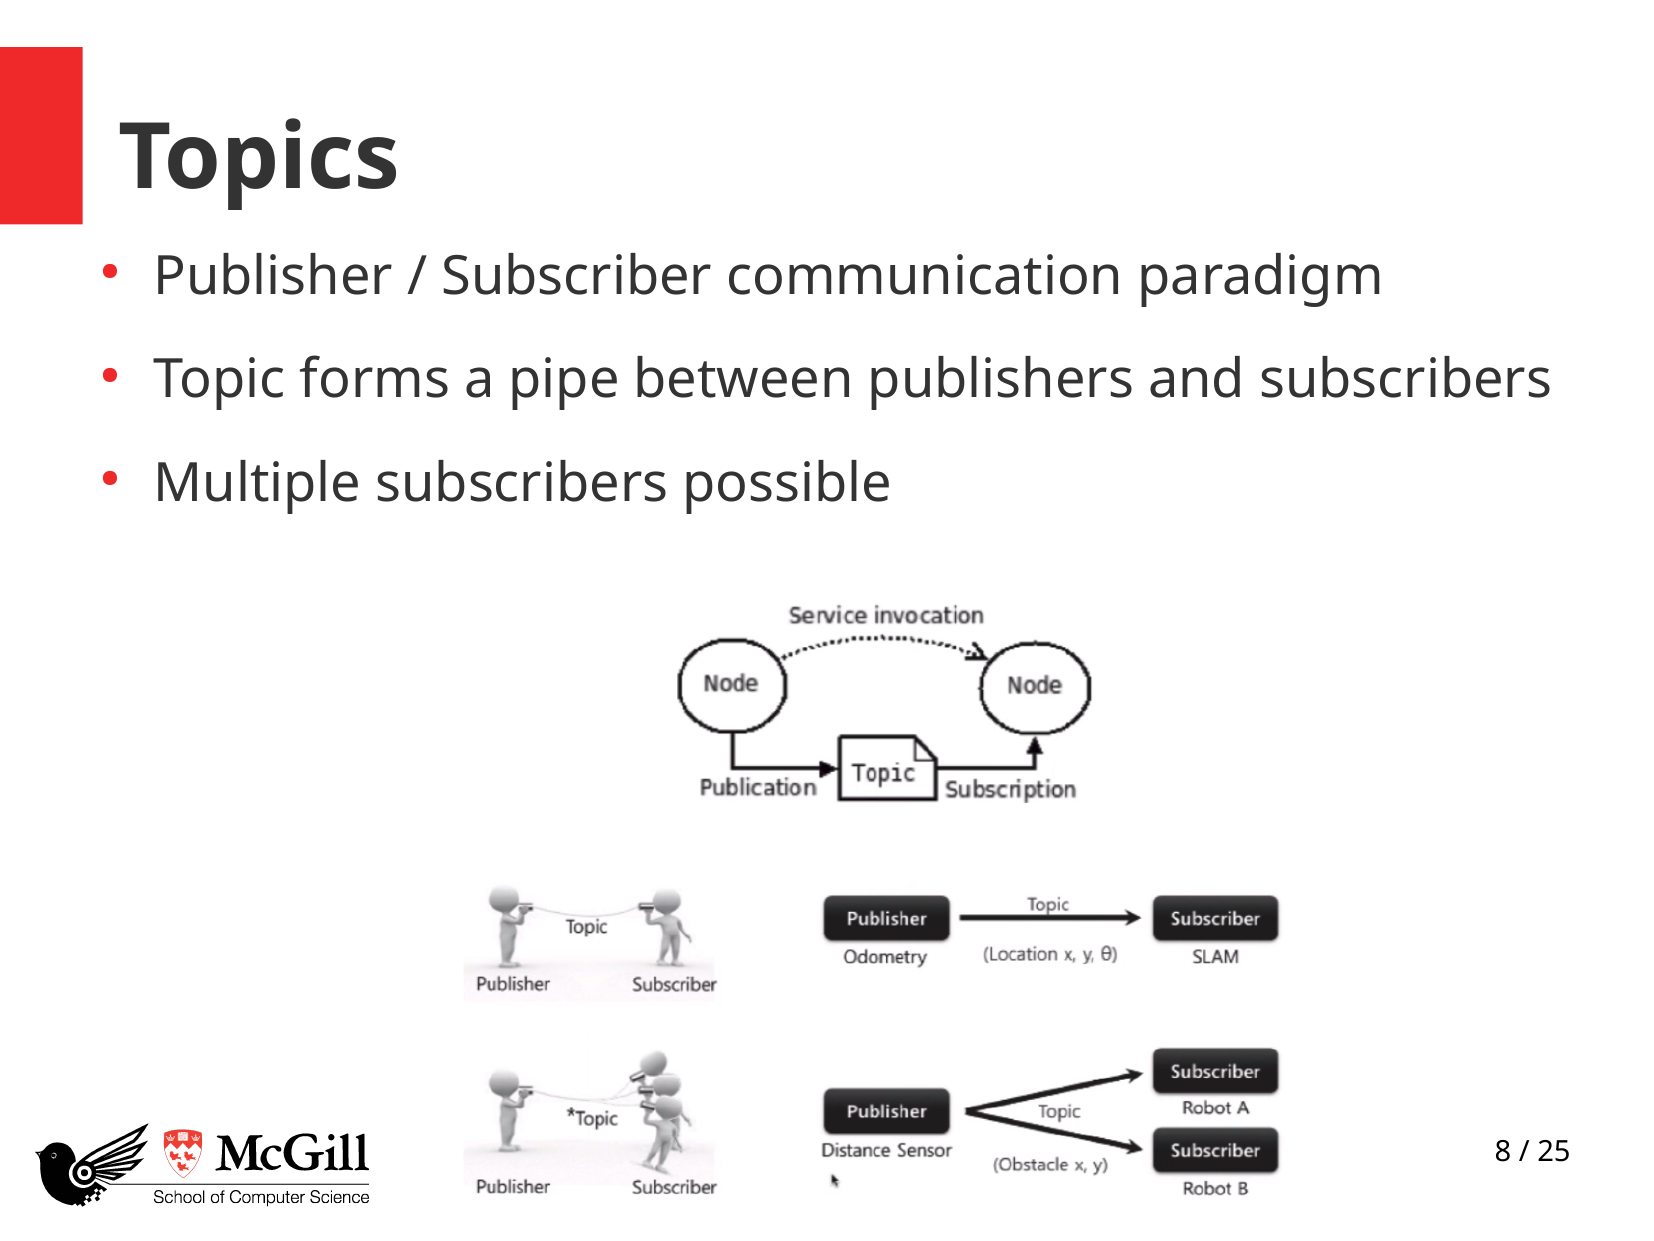

# Topics
Publisher / Subscriber communication paradigm
Topic forms a pipe between publishers and subscribers
Multiple subscribers possible
8